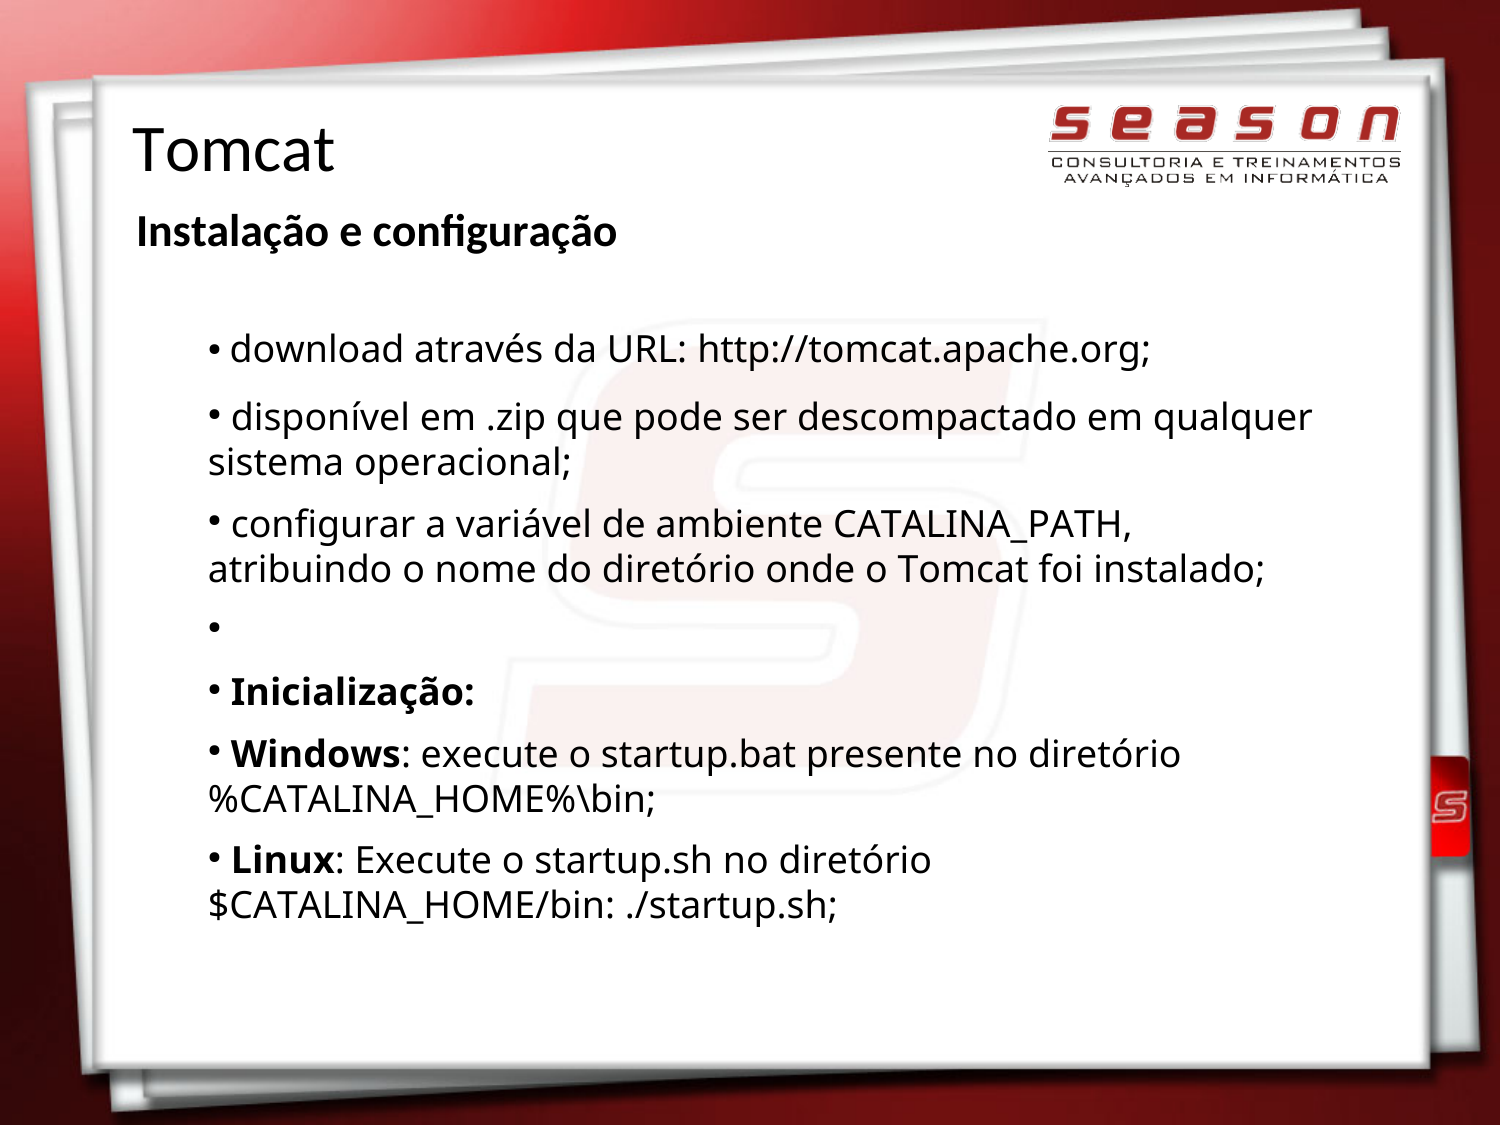

# Tomcat
Instalação e configuração
 download através da URL: http://tomcat.apache.org;
 disponível em .zip que pode ser descompactado em qualquer sistema operacional;
 configurar a variável de ambiente CATALINA_PATH, atribuindo o nome do diretório onde o Tomcat foi instalado;
 Inicialização:
 Windows: execute o startup.bat presente no diretório %CATALINA_HOME%\bin;
 Linux: Execute o startup.sh no diretório $CATALINA_HOME/bin: ./startup.sh;